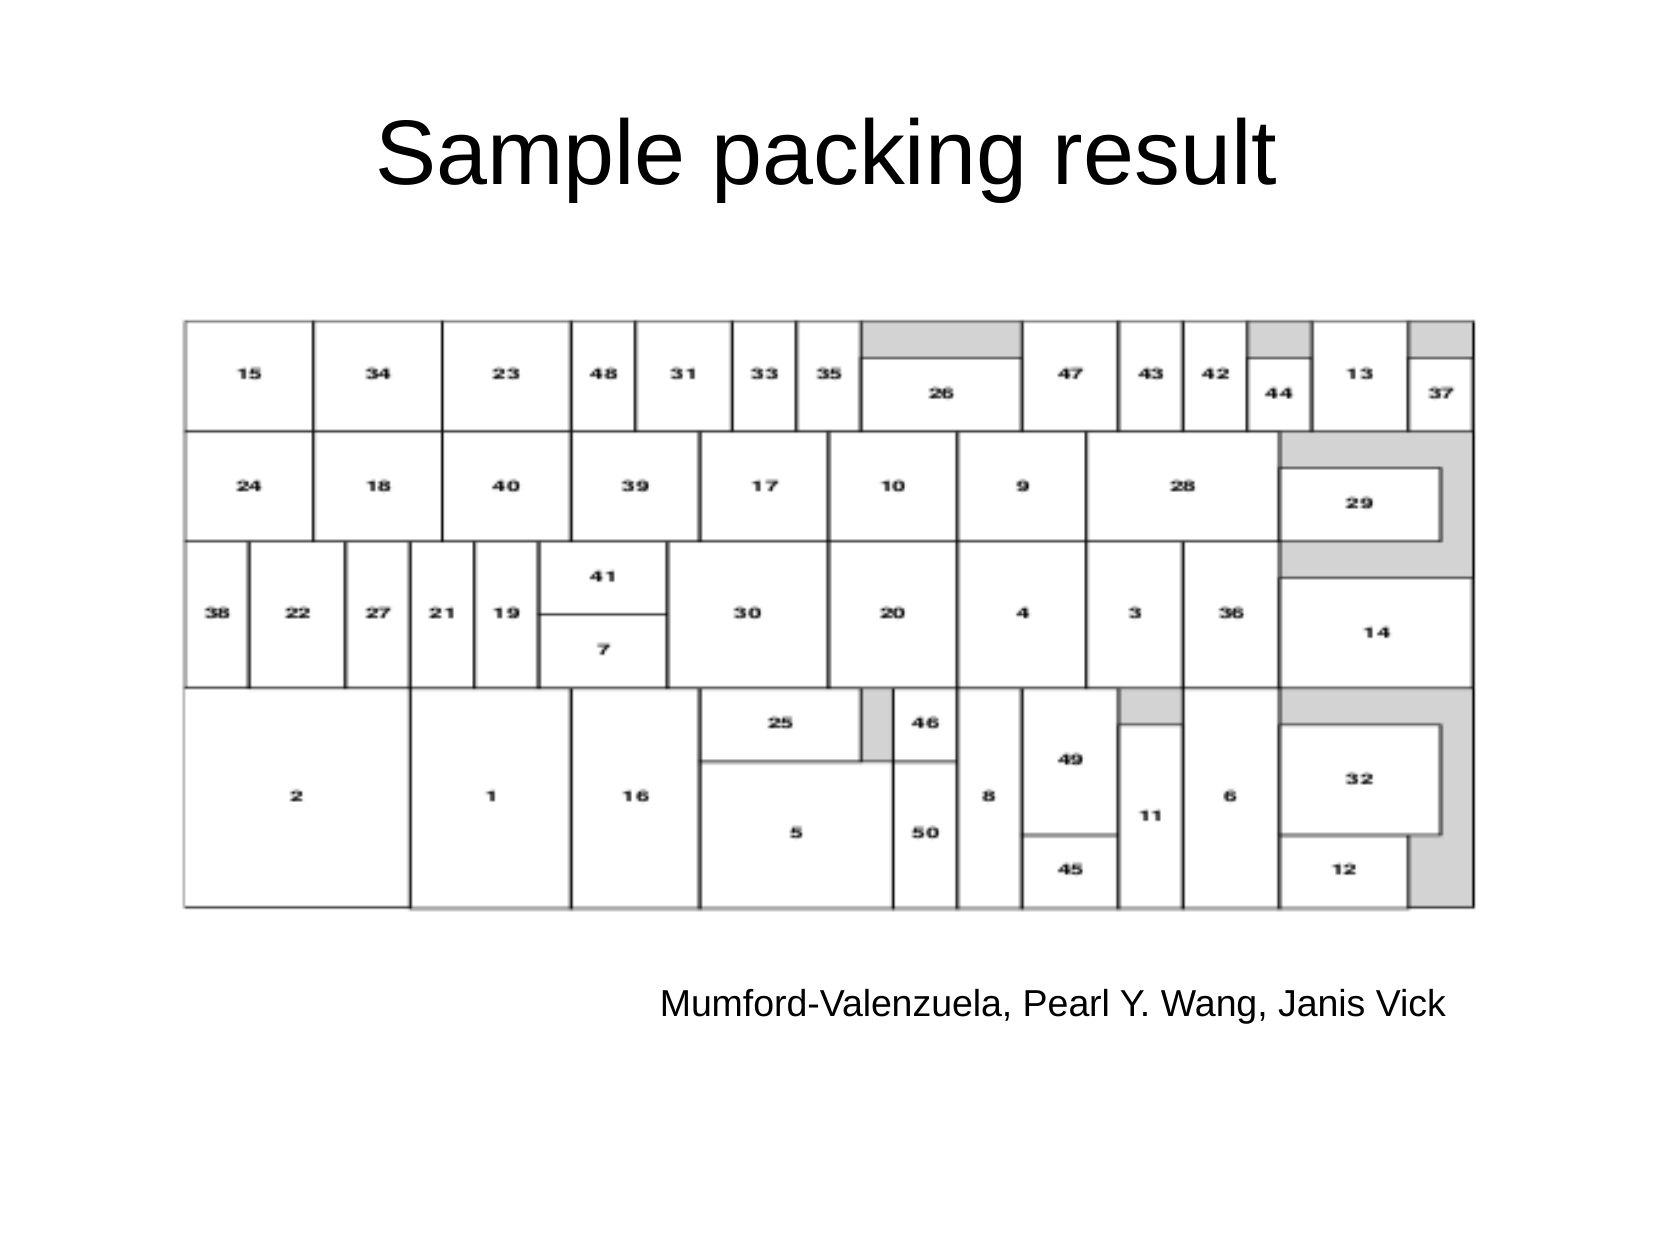

# Sample packing result
Mumford-Valenzuela, Pearl Y. Wang, Janis Vick